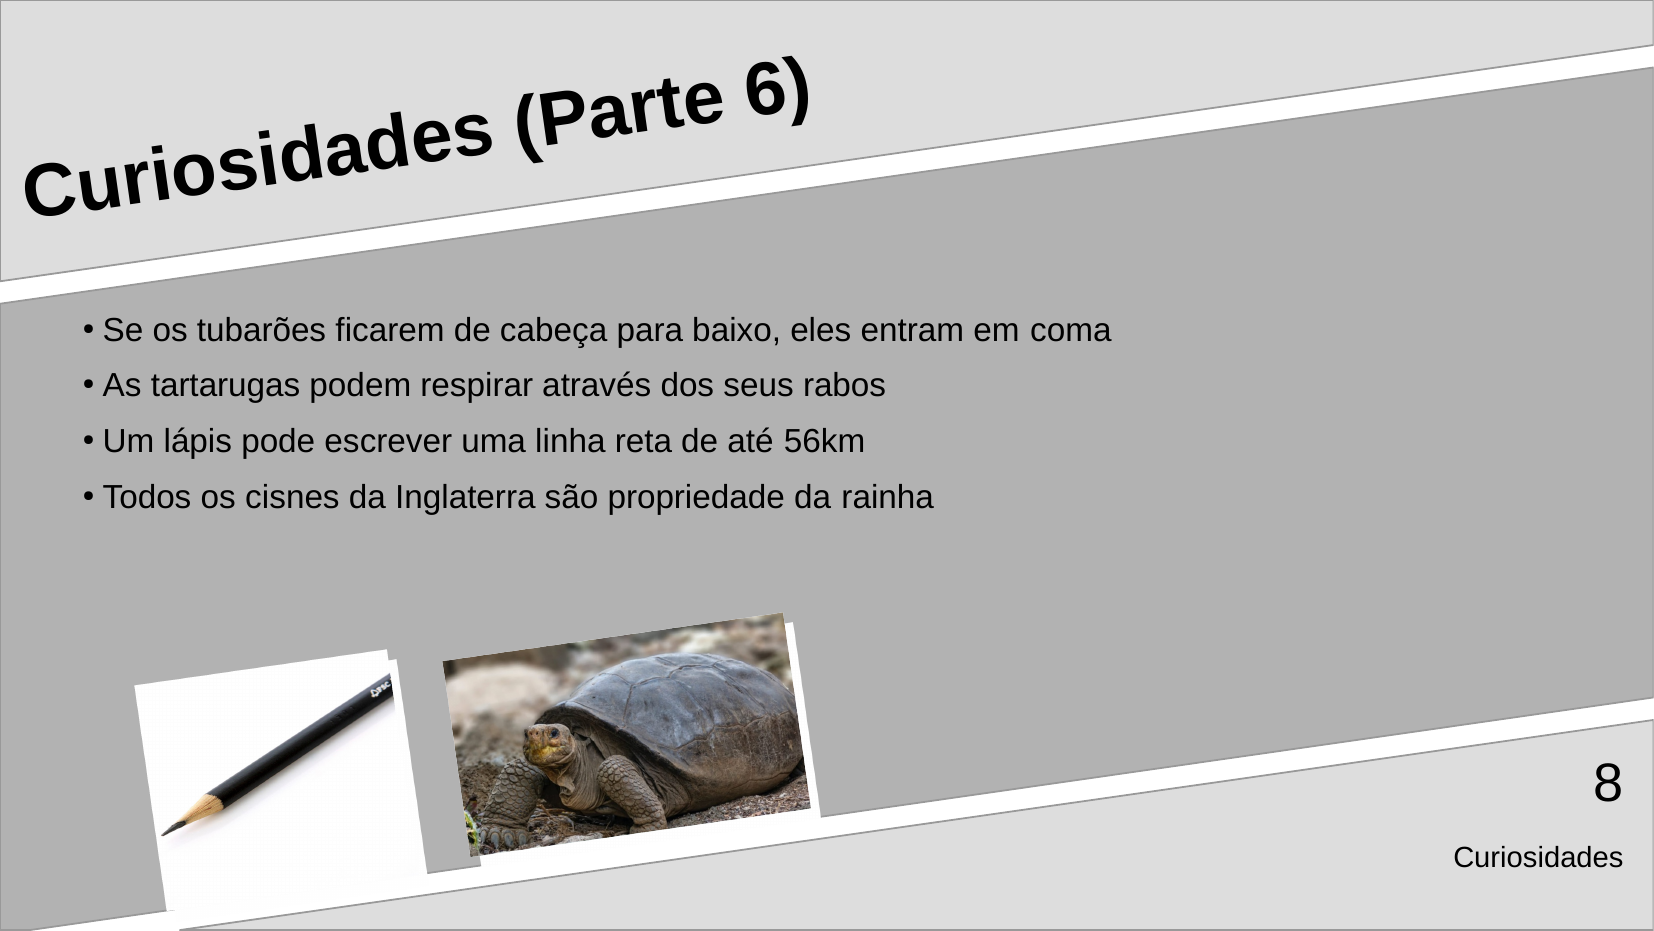

# Curiosidades (Parte 6)
Se os tubarões ficarem de cabeça para baixo, eles entram em coma
As tartarugas podem respirar através dos seus rabos
Um lápis pode escrever uma linha reta de até 56km
Todos os cisnes da Inglaterra são propriedade da rainha
8
Curiosidades